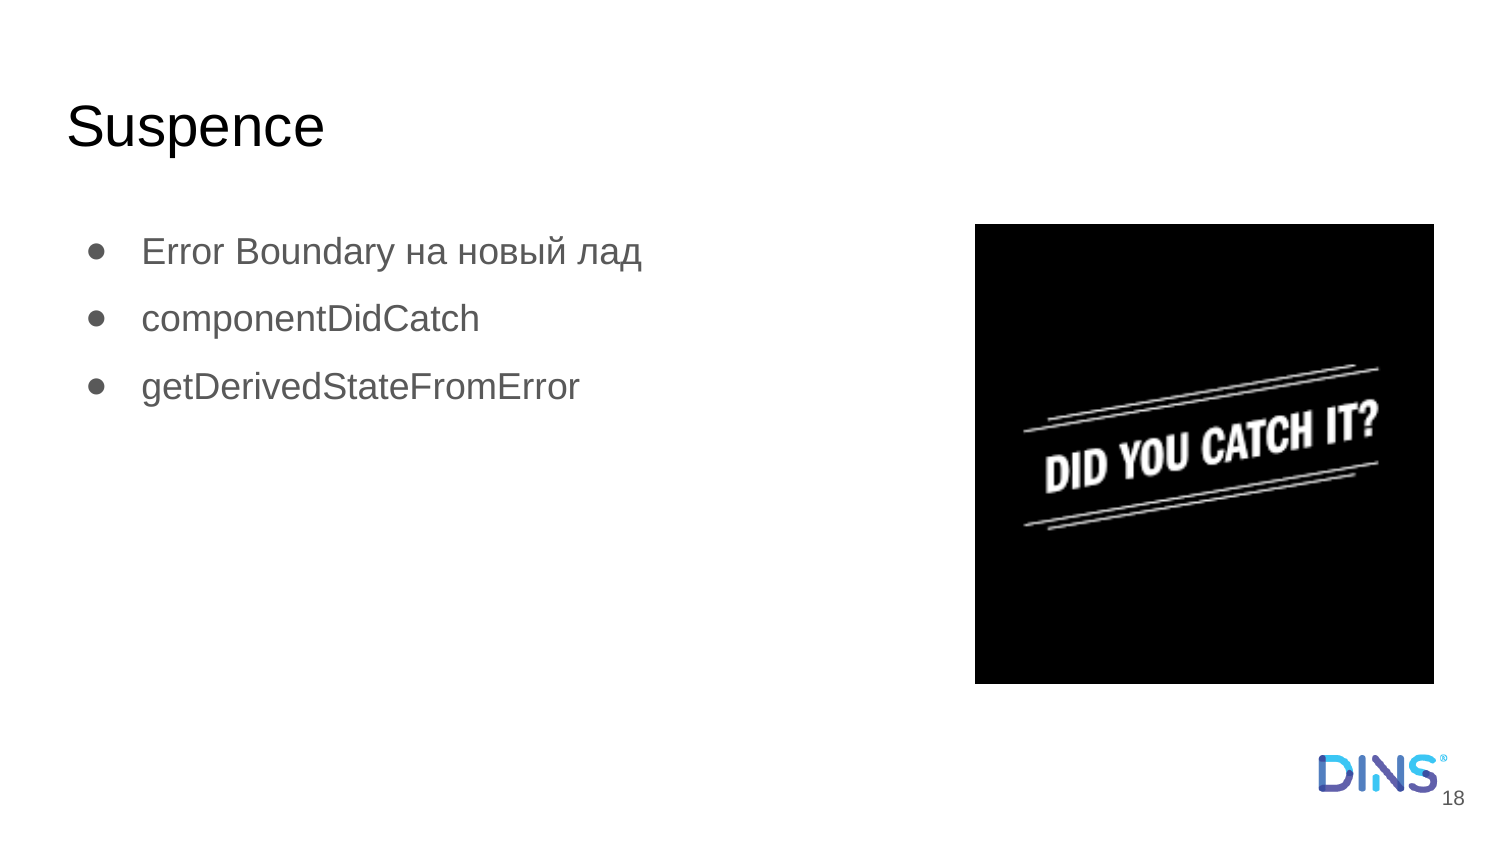

# Suspence
Error Boundary на новый лад
componentDidCatch
getDerivedStateFromError
18